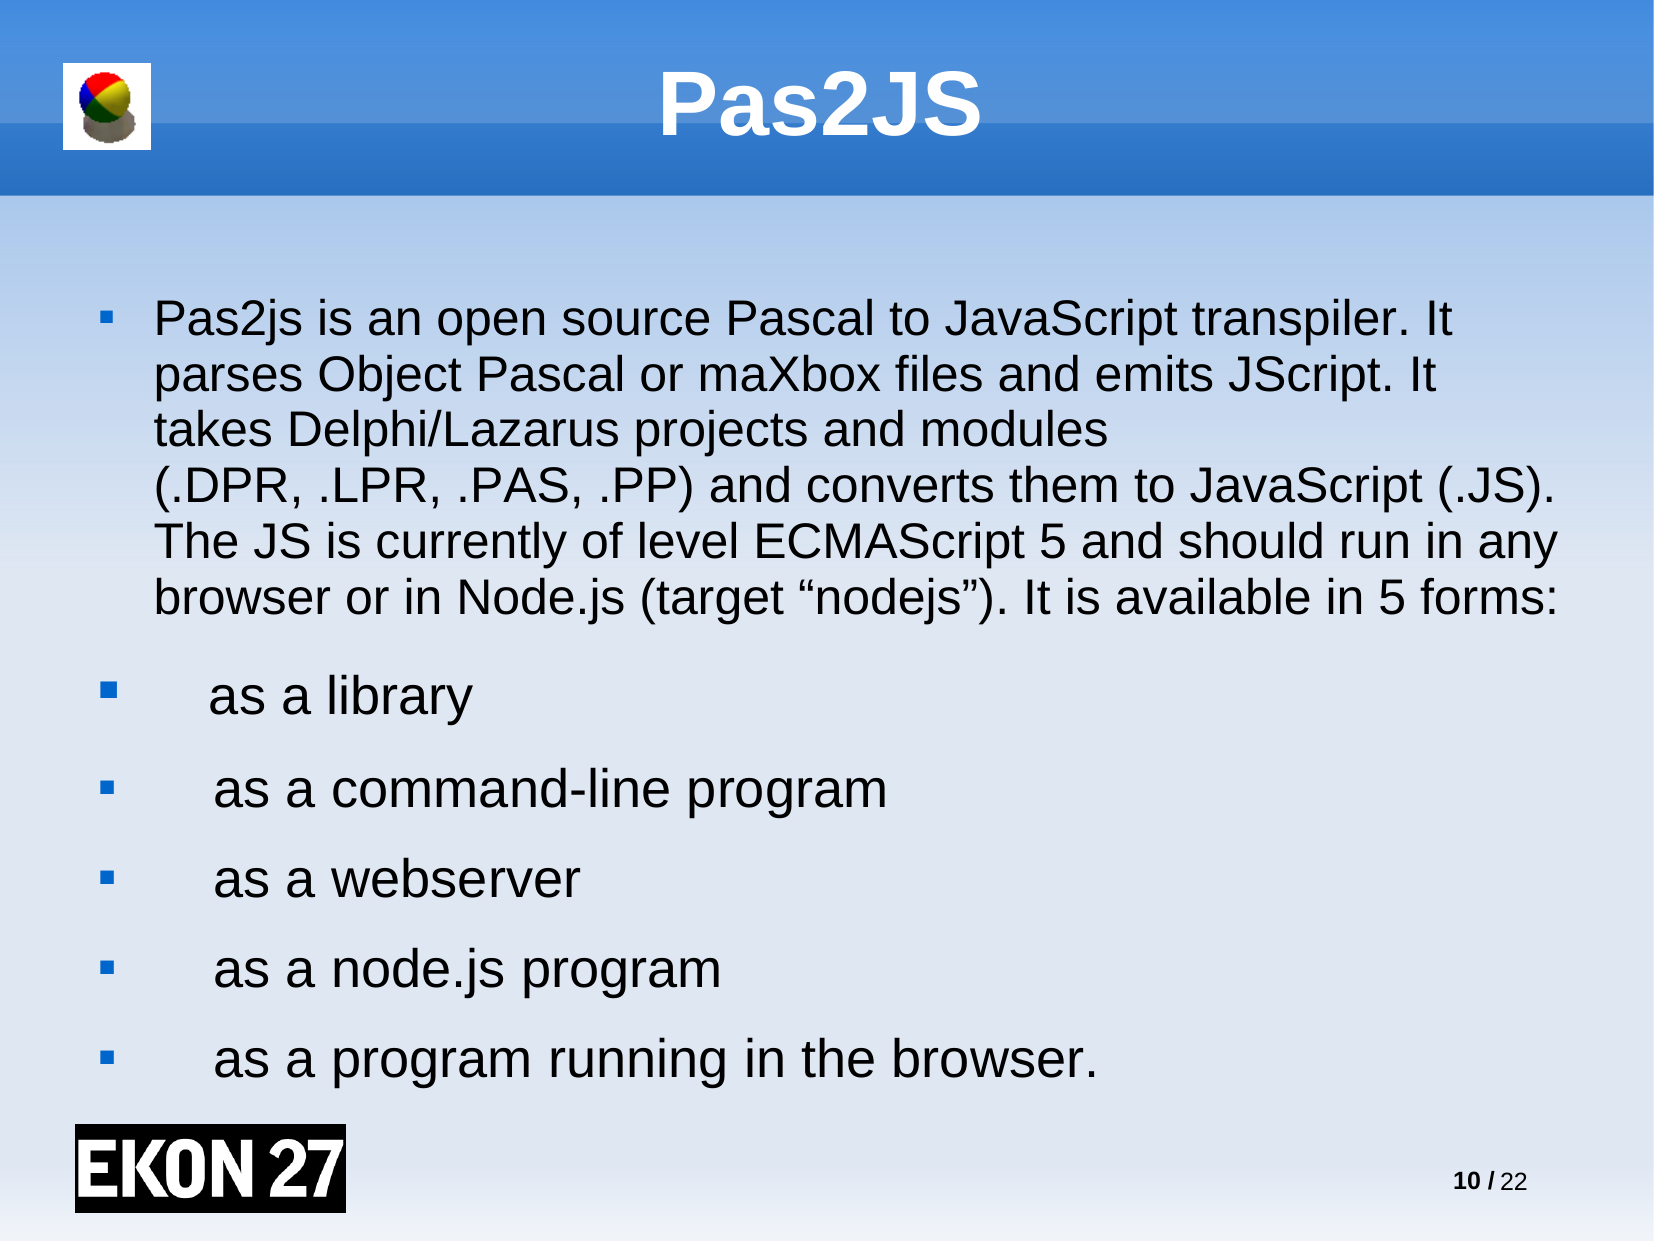

# Pas2JS
Pas2js is an open source Pascal to JavaScript transpiler. It parses Object Pascal or maXbox files and emits JScript. It takes Delphi/Lazarus projects and modules (.DPR, .LPR, .PAS, .PP) and converts them to JavaScript (.JS). The JS is currently of level ECMAScript 5 and should run in any browser or in Node.js (target “nodejs”). It is available in 5 forms:
 as a library
 as a command-line program
 as a webserver
 as a node.js program
 as a program running in the browser.
10